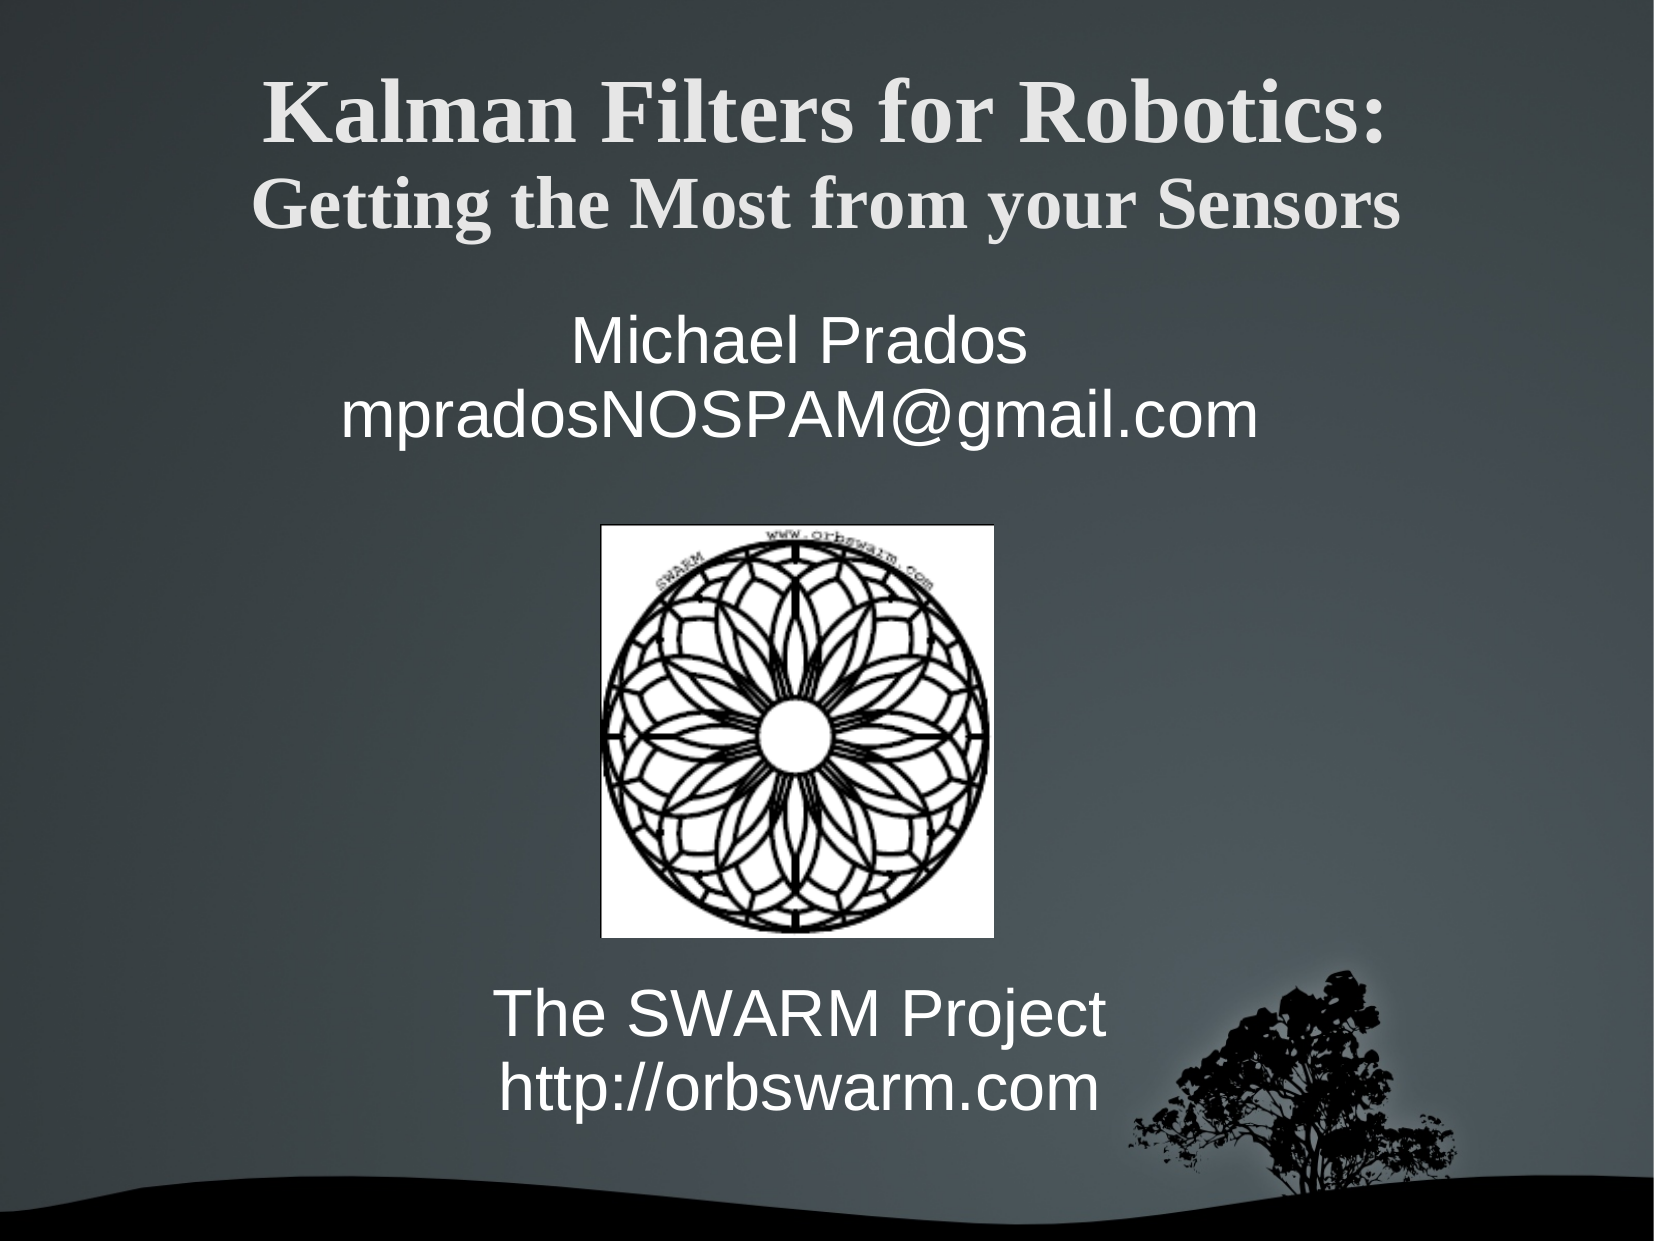

# Kalman Filters for Robotics: Getting the Most from your Sensors
Michael Prados
mpradosNOSPAM@gmail.com
The SWARM Project
http://orbswarm.com